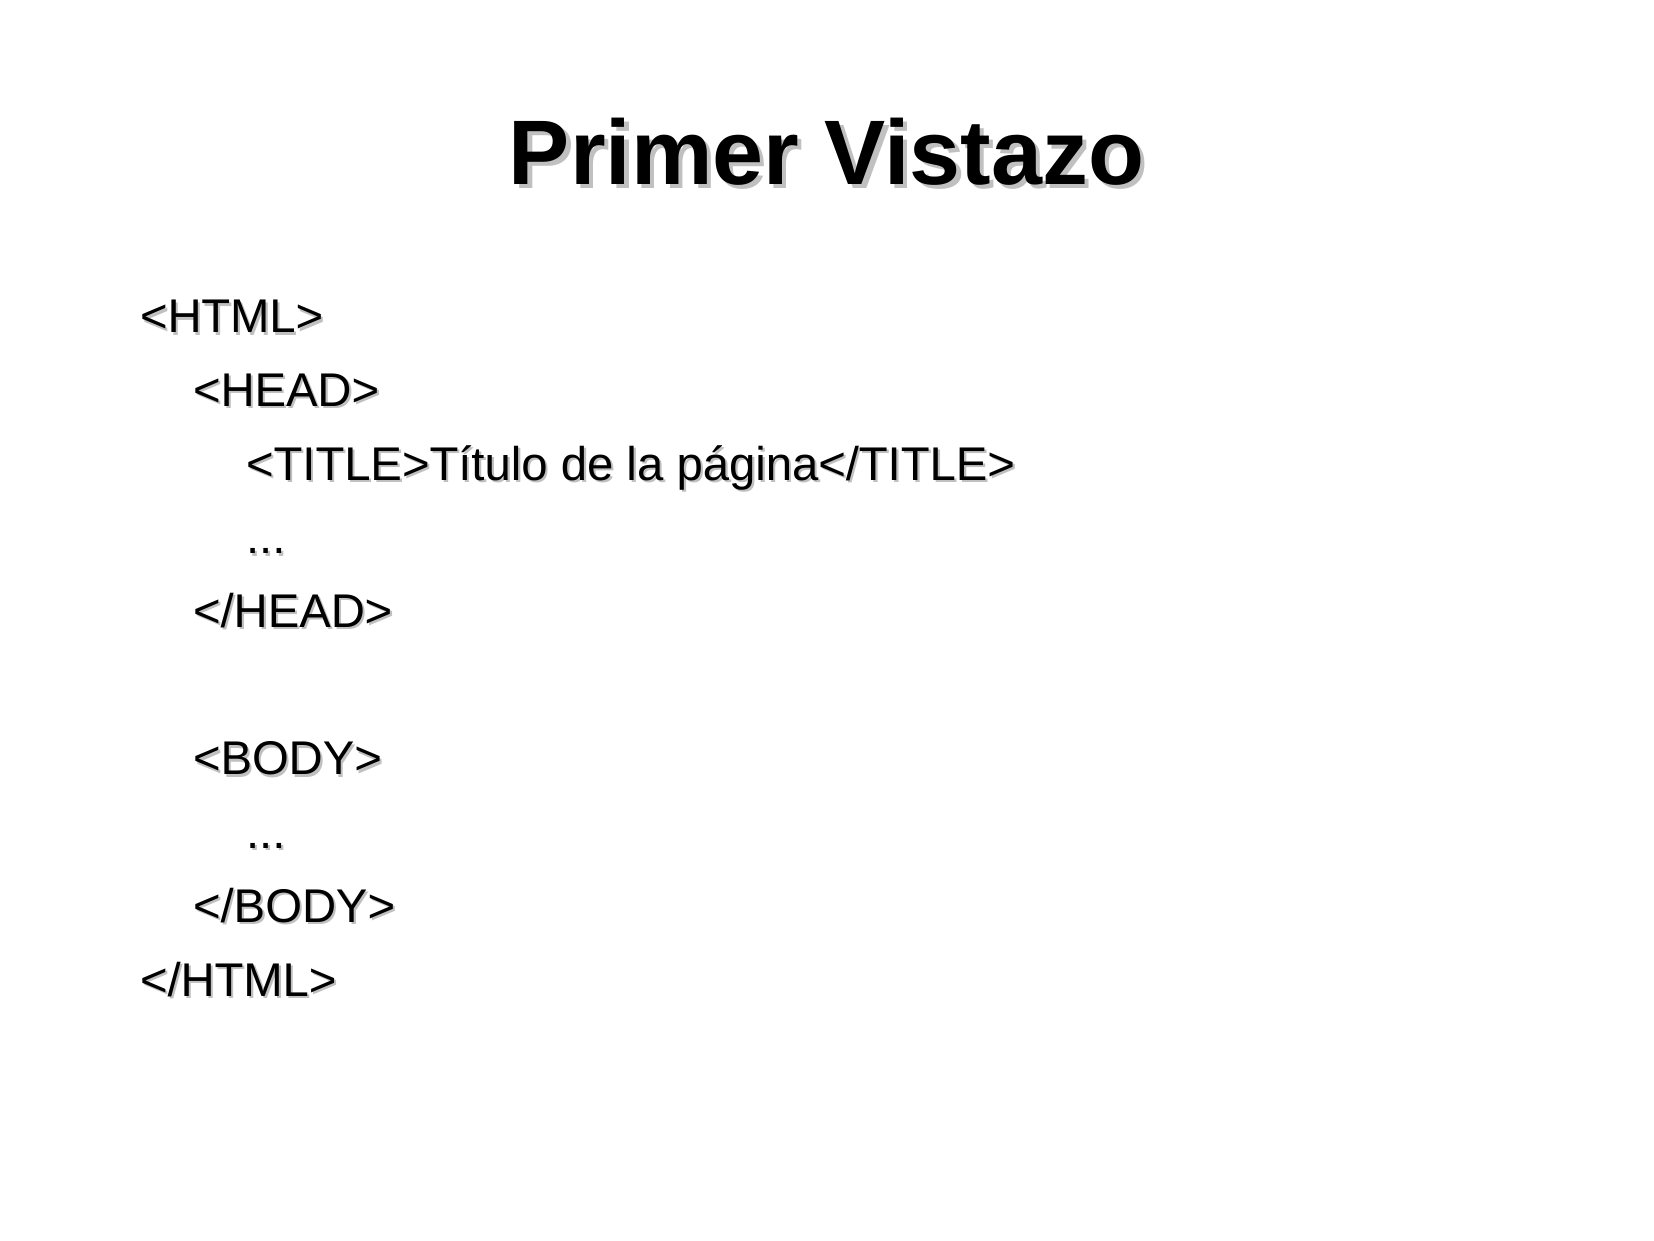

# Primer Vistazo
<HTML>
 <HEAD>
 <TITLE>Título de la página</TITLE>
 ...
 </HEAD>
 <BODY>
 ...
 </BODY>
</HTML>